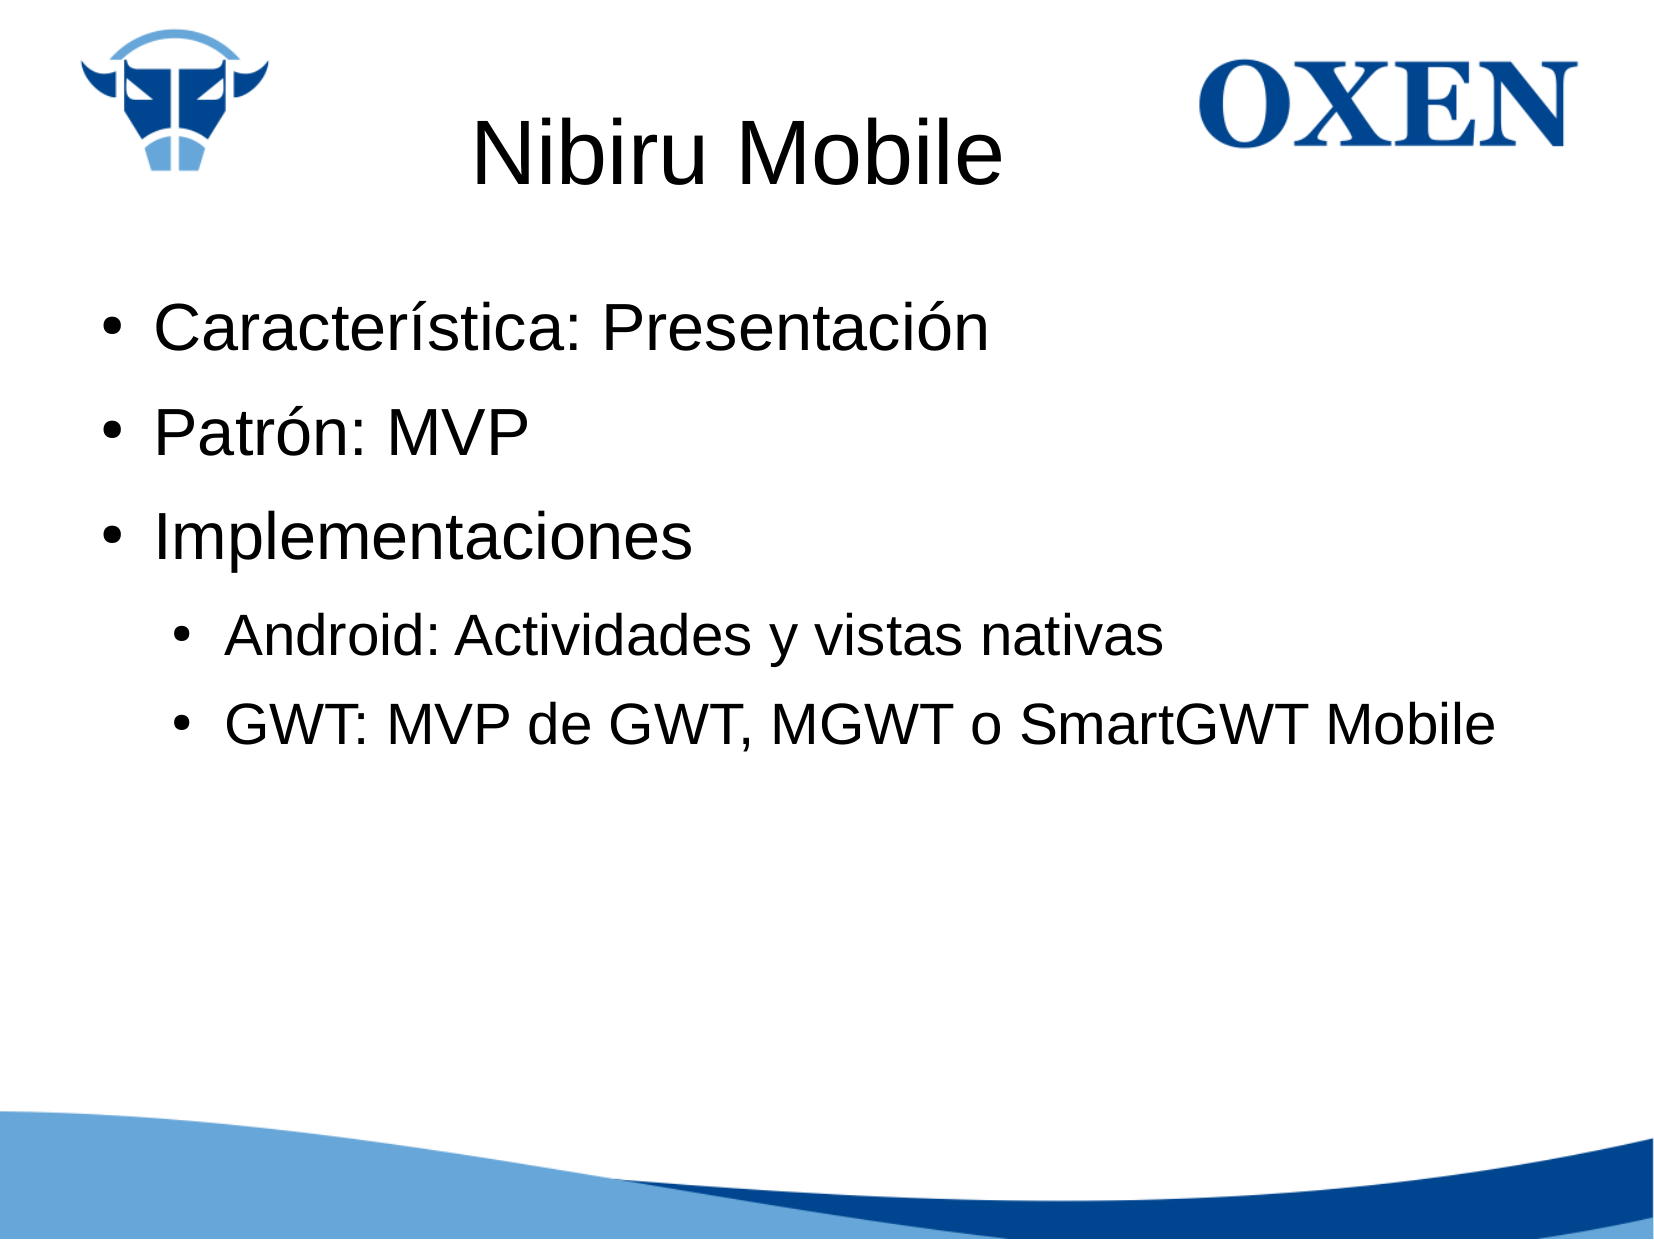

# Nibiru Mobile
Característica: Presentación
Patrón: MVP
Implementaciones
Android: Actividades y vistas nativas
GWT: MVP de GWT, MGWT o SmartGWT Mobile